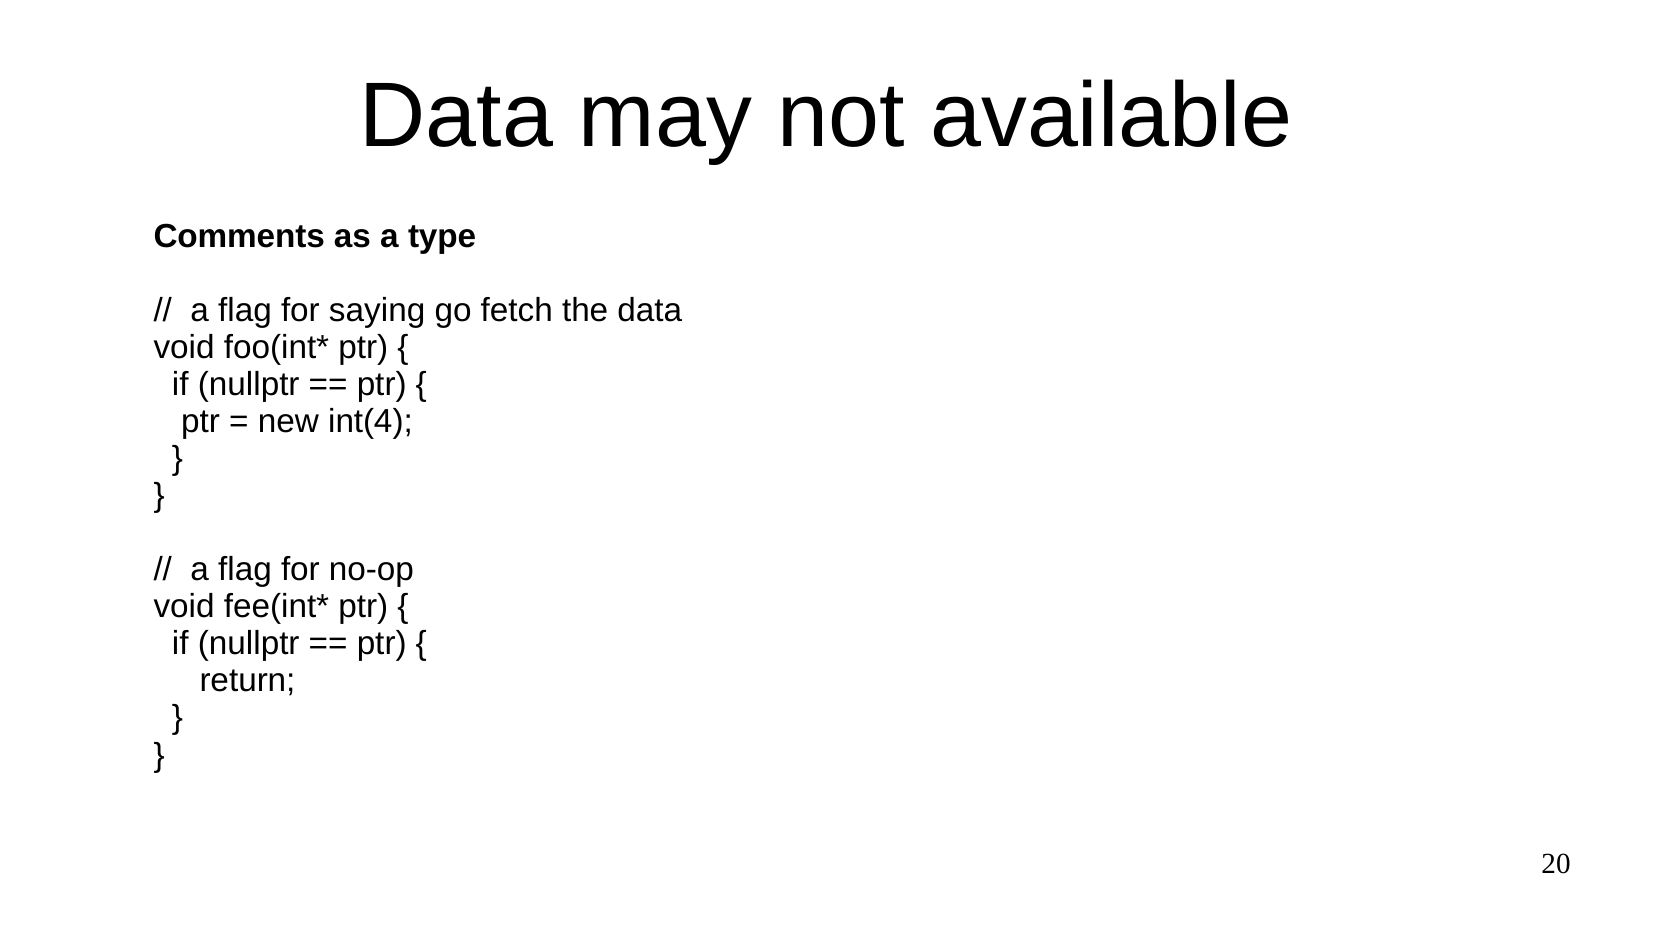

# Data may not available
Comments as a type
// a flag for saying go fetch the data
void foo(int* ptr) {
 if (nullptr == ptr) {
 ptr = new int(4);
 }
}
// a flag for no-op
void fee(int* ptr) {
 if (nullptr == ptr) {
 return;
 }
}
20